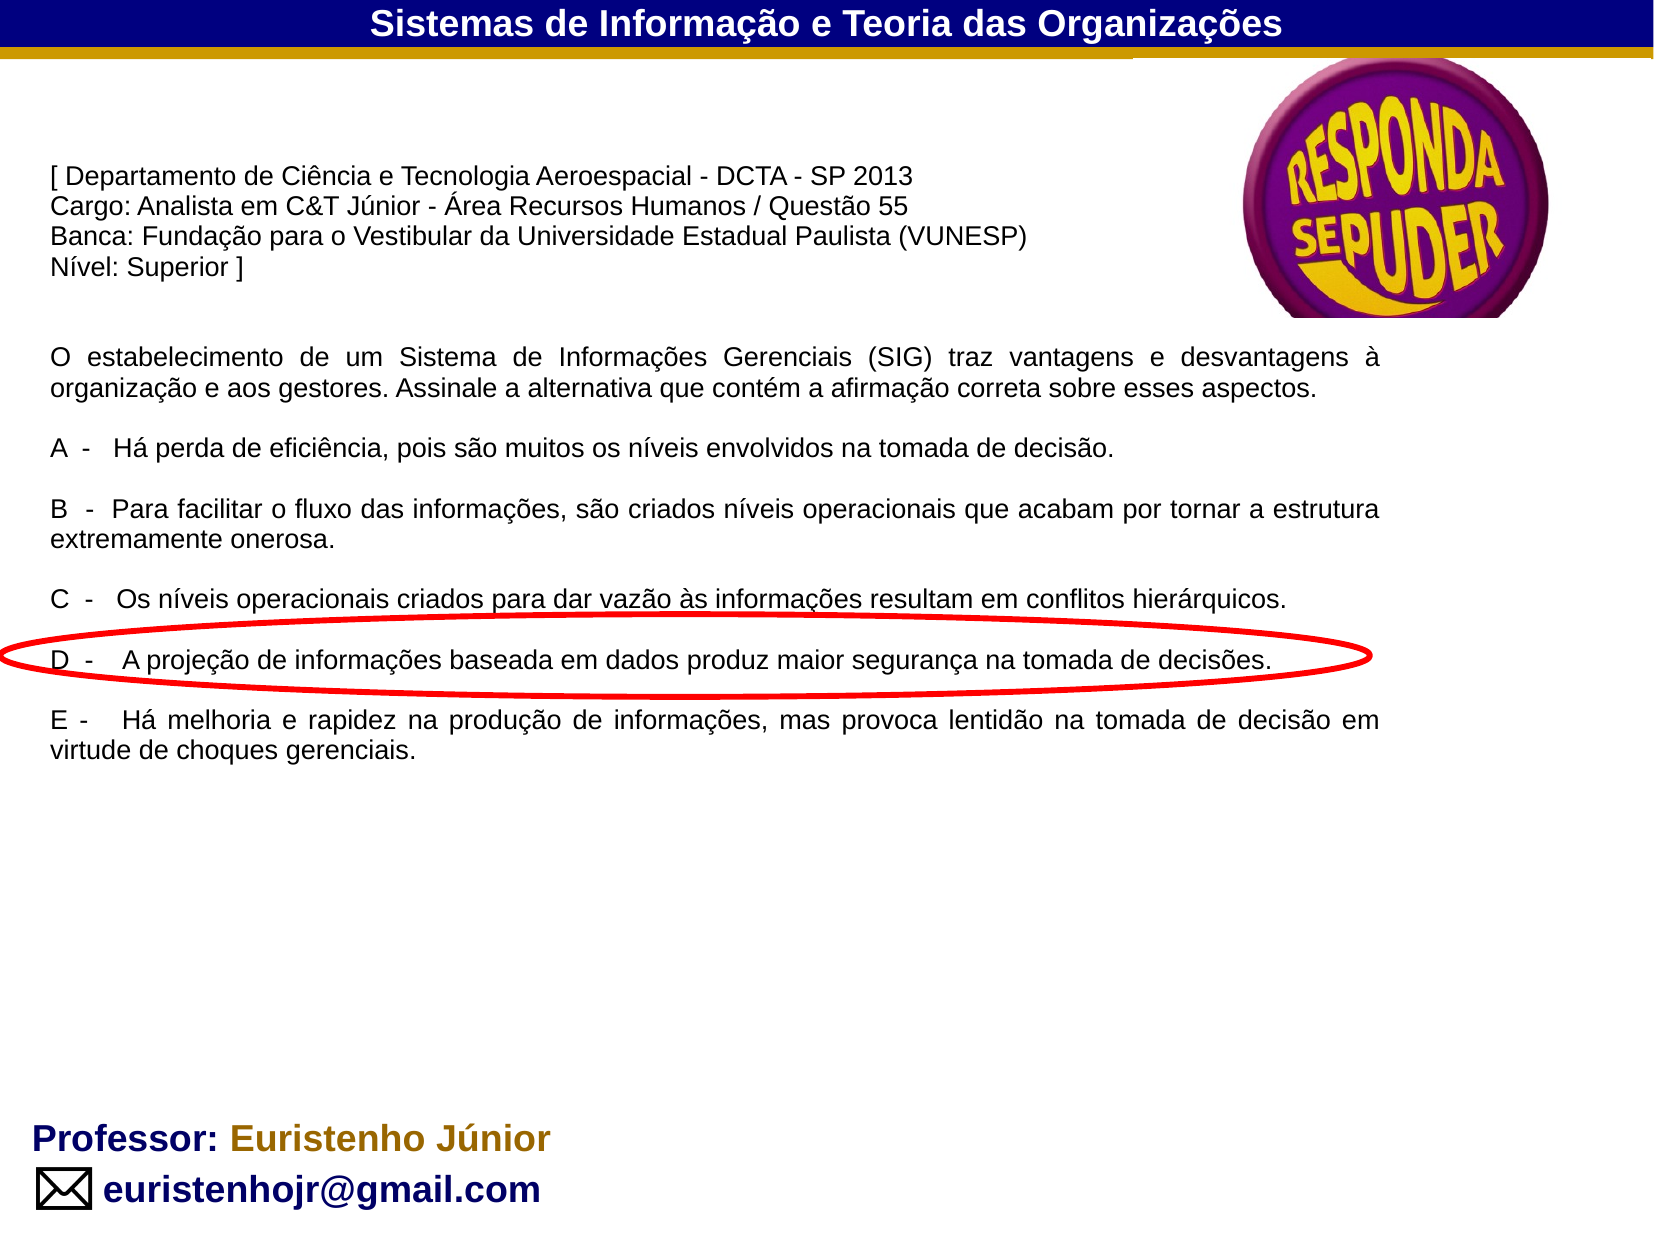

Sistemas de Informação e Teoria das Organizações
[ Departamento de Ciência e Tecnologia Aeroespacial - DCTA - SP 2013
Cargo: Analista em C&T Júnior - Área Recursos Humanos / Questão 55
Banca: Fundação para o Vestibular da Universidade Estadual Paulista (VUNESP)
Nível: Superior ]
O estabelecimento de um Sistema de Informações Gerenciais (SIG) traz vantagens e desvantagens à organização e aos gestores. Assinale a alternativa que contém a afirmação correta sobre esses aspectos.
A - Há perda de eficiência, pois são muitos os níveis envolvidos na tomada de decisão.
B - Para facilitar o fluxo das informações, são criados níveis operacionais que acabam por tornar a estrutura extremamente onerosa.
C - Os níveis operacionais criados para dar vazão às informações resultam em conflitos hierárquicos.
D - A projeção de informações baseada em dados produz maior segurança na tomada de decisões.
E - Há melhoria e rapidez na produção de informações, mas provoca lentidão na tomada de decisão em virtude de choques gerenciais.
Professor: Euristenho Júnior
euristenhojr@gmail.com